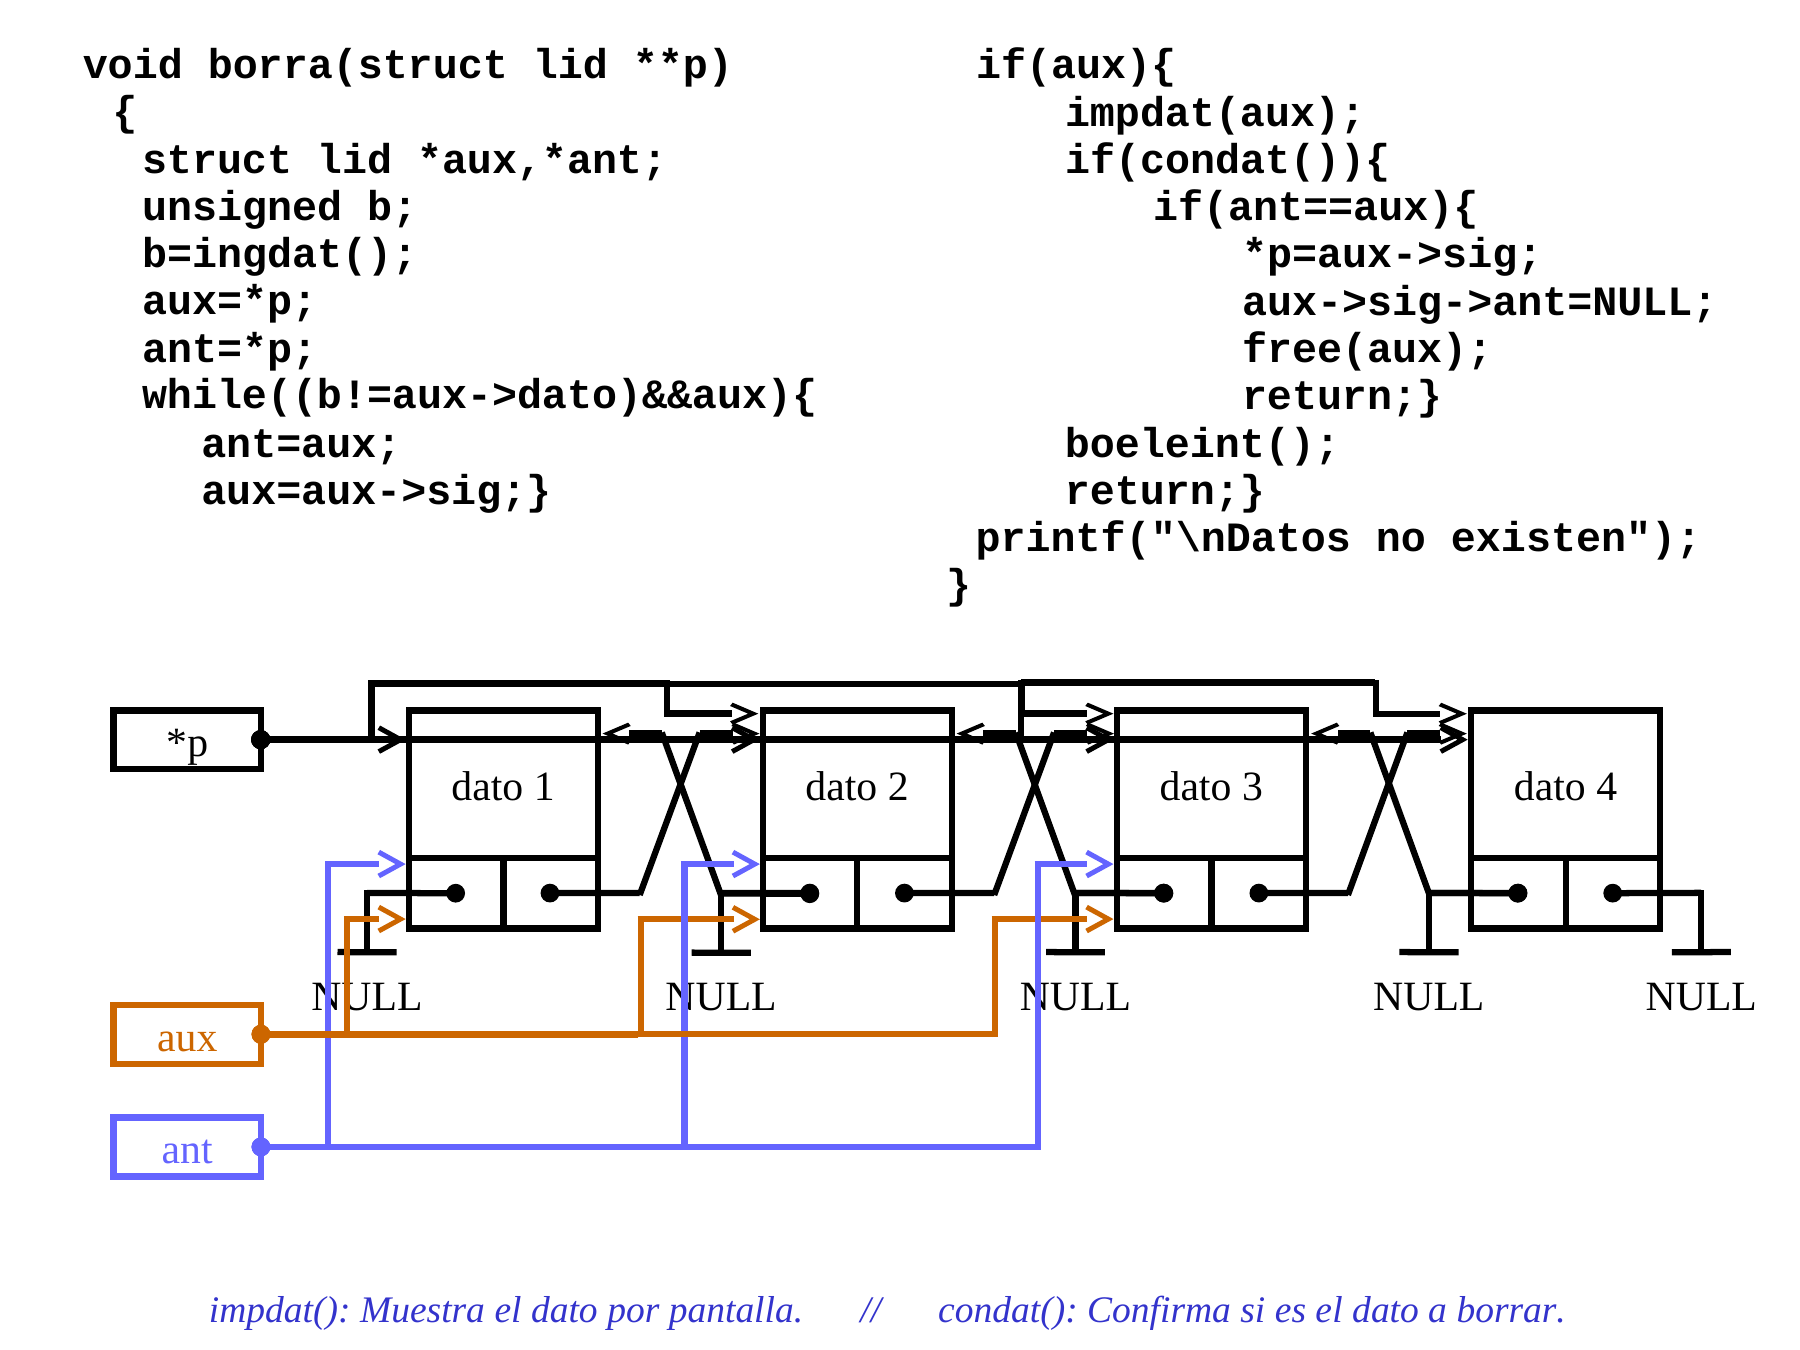

void borra(struct lid **p)
if(aux){
{
impdat(aux);
struct lid *aux,*ant;
if(condat()){
unsigned b;
if(ant==aux){
b=ingdat();
*p=aux->sig;
aux=*p;
aux->sig->ant=NULL;
ant=*p;
free(aux);
while((b!=aux->dato)&&aux){
return;}
ant=aux;
boeleint();
aux=aux->sig;}
return;}
printf("\nDatos no existen");
}
*p
dato 1
dato 2
dato 3
dato 4
NULL
NULL
NULL
NULL
NULL
aux
ant
impdat(): Muestra el dato por pantalla. // condat(): Confirma si es el dato a borrar.